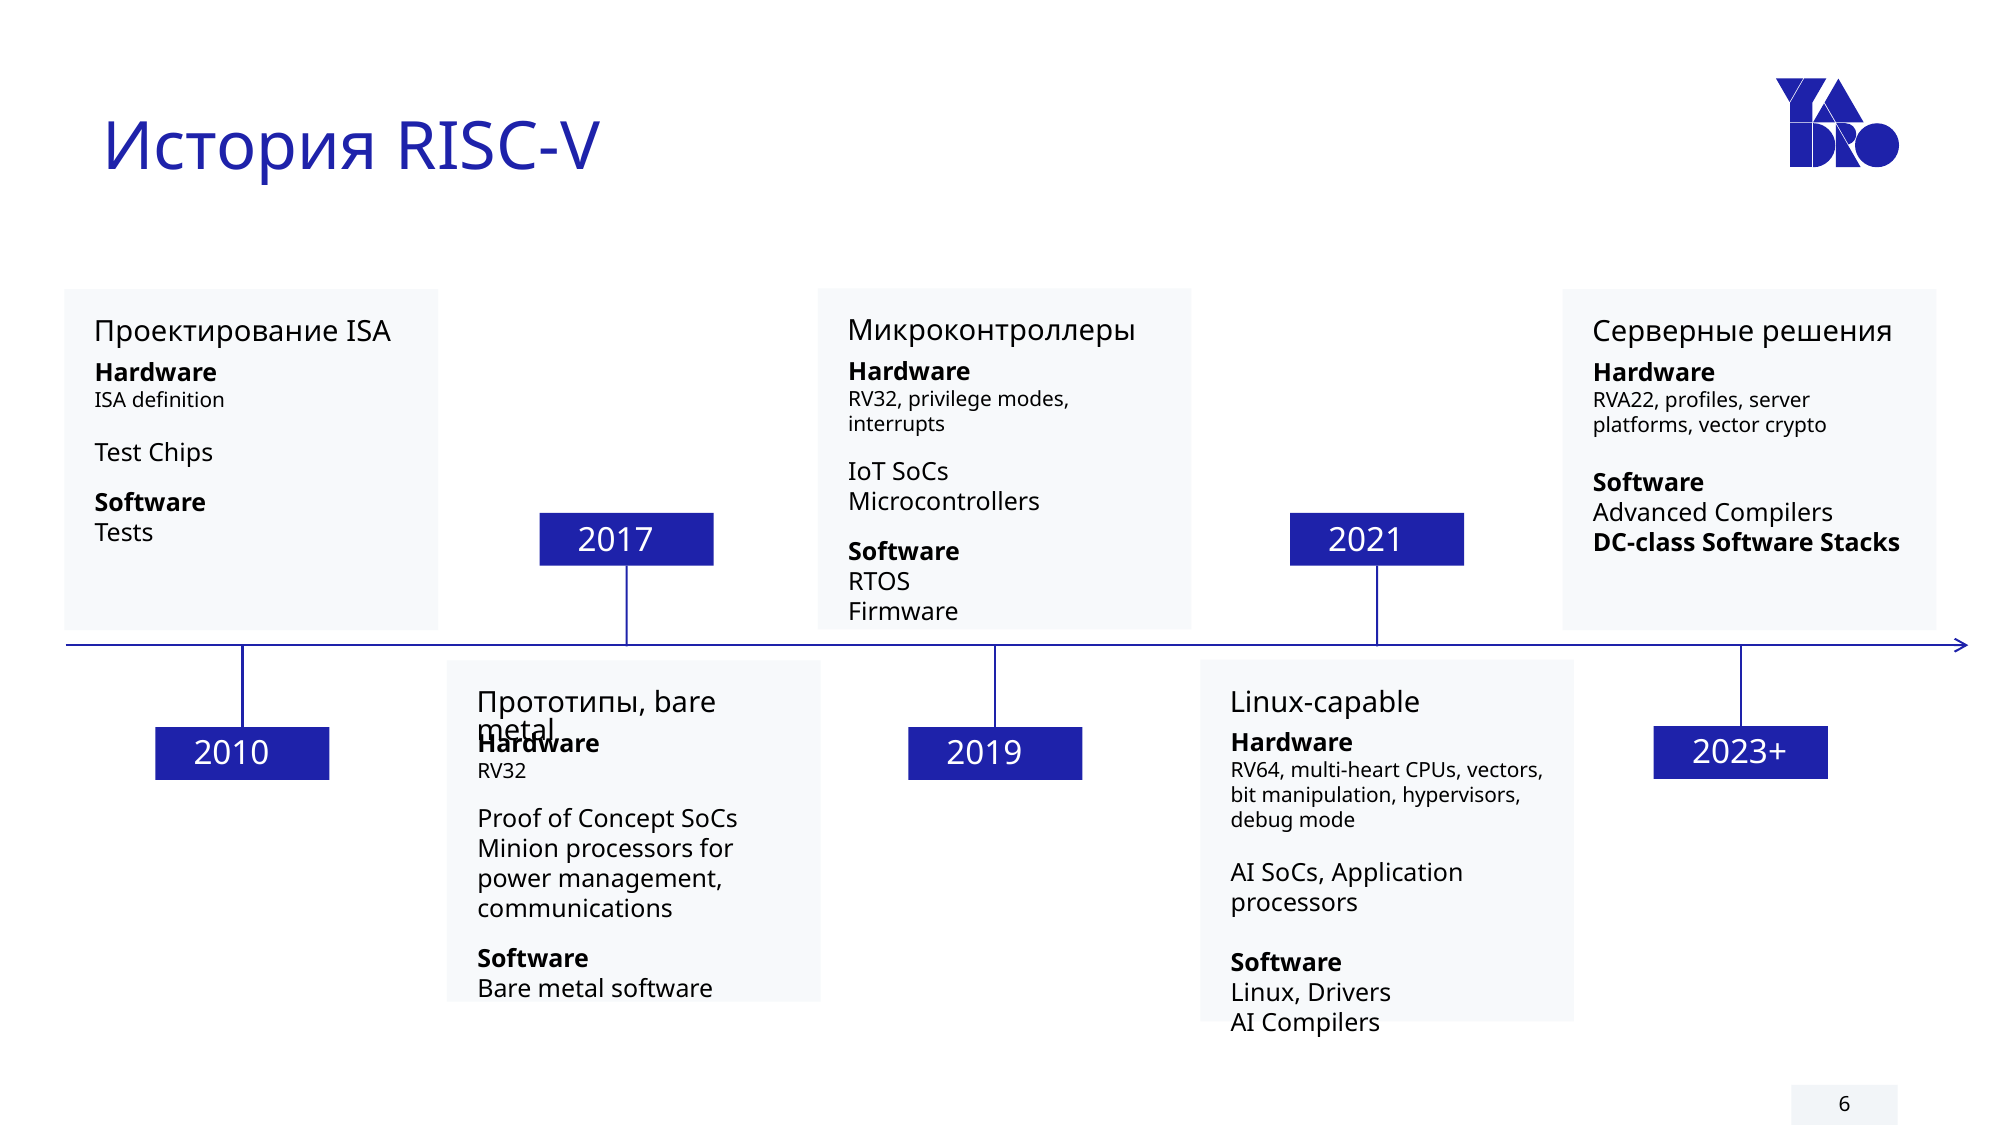

# История RISC-V
Микроконтроллеры
Hardware
RV32, privilege modes, interrupts
IoT SoCs
Microcontrollers
Software
RTOS
Firmware
Проектирование ISA
Hardware
ISA definition
Test Chips
Software
Tests
Серверные решения
Hardware
RVA22, profiles, server platforms, vector crypto
Software
Advanced Compilers
DC-class Software Stacks
2017
2021
2023+
2010
2019
Linux-capable
Hardware
RV64, multi-heart CPUs, vectors, bit manipulation, hypervisors, debug mode
AI SoCs, Application
processors
Software
Linux, Drivers
AI Compilers
Прототипы, bare metal
Hardware
RV32
Proof of Concept SoCs
Minion processors for
power management, communications
Software
Bare metal software